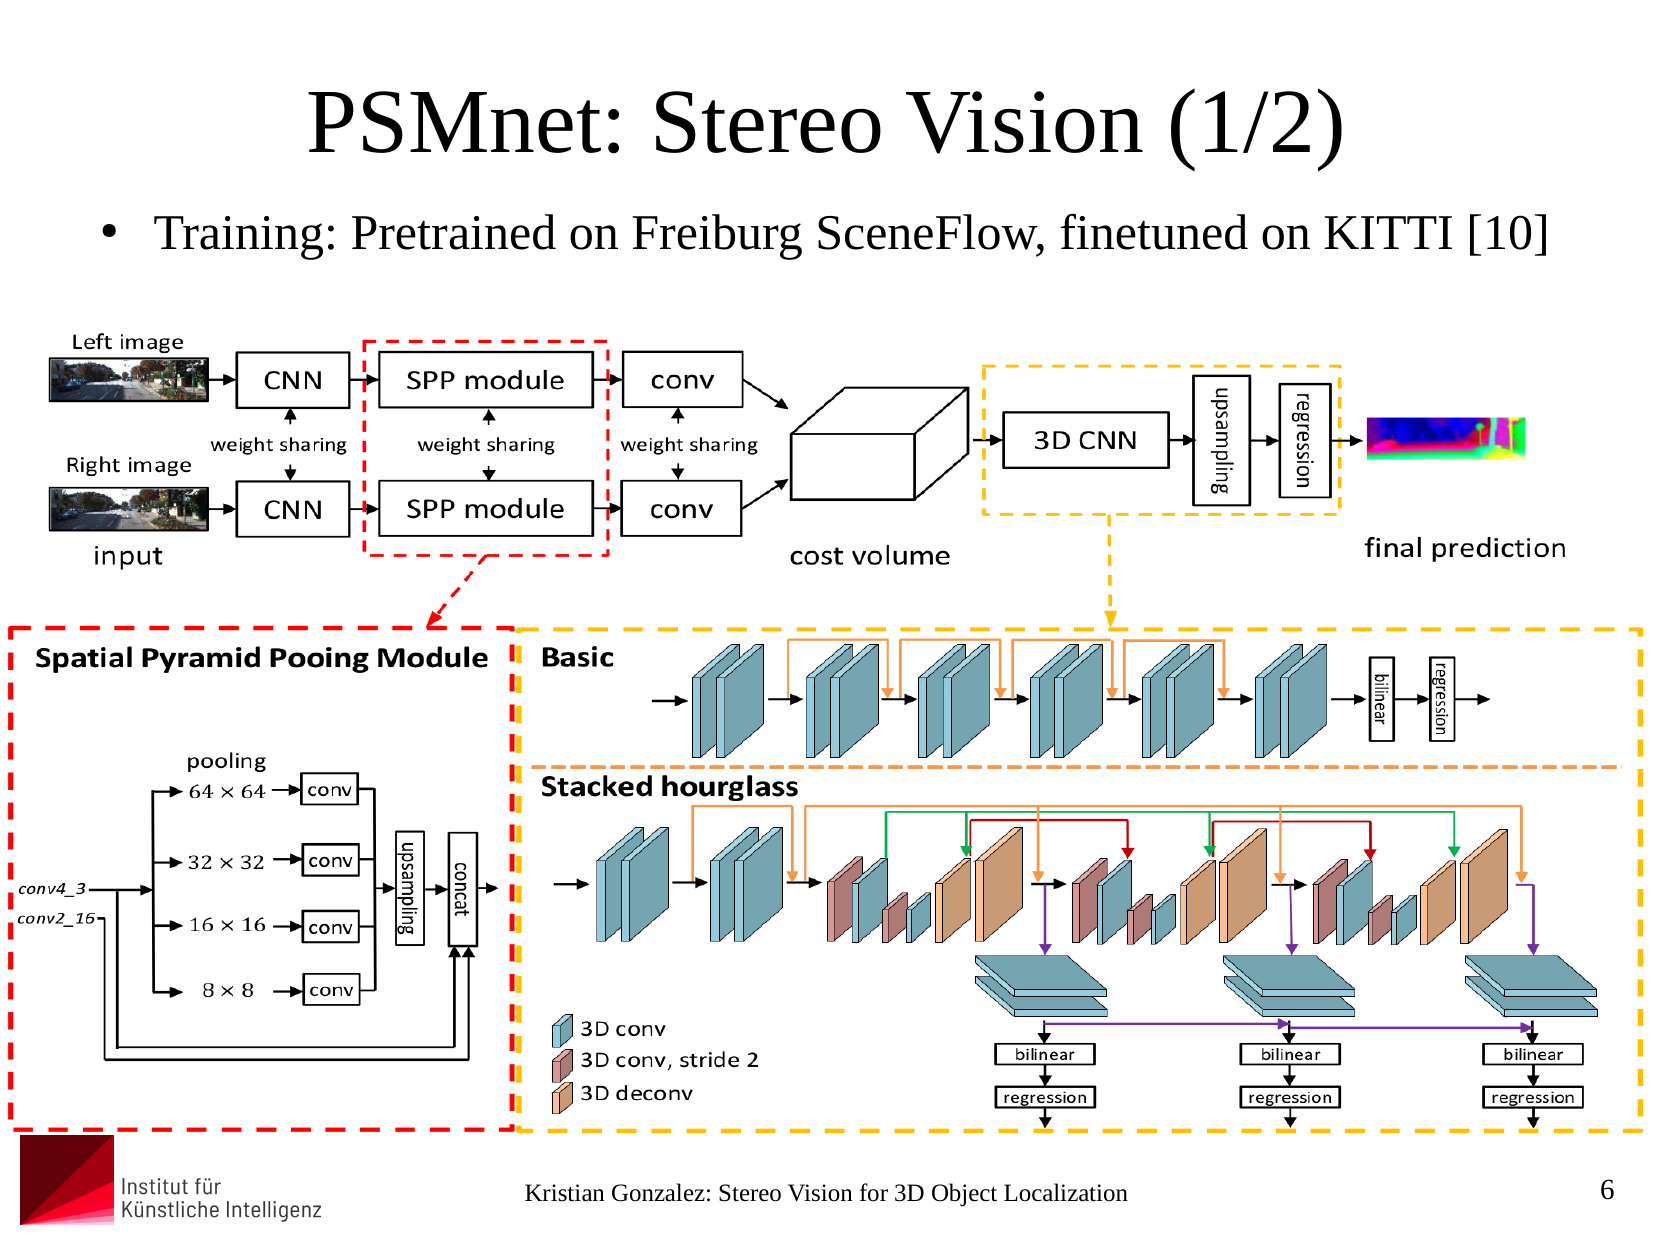

# PSMnet: Stereo Vision (1/2)
Training: Pretrained on Freiburg SceneFlow, finetuned on KITTI [10]
6
Kristian Gonzalez: Stereo Vision for 3D Object Localization